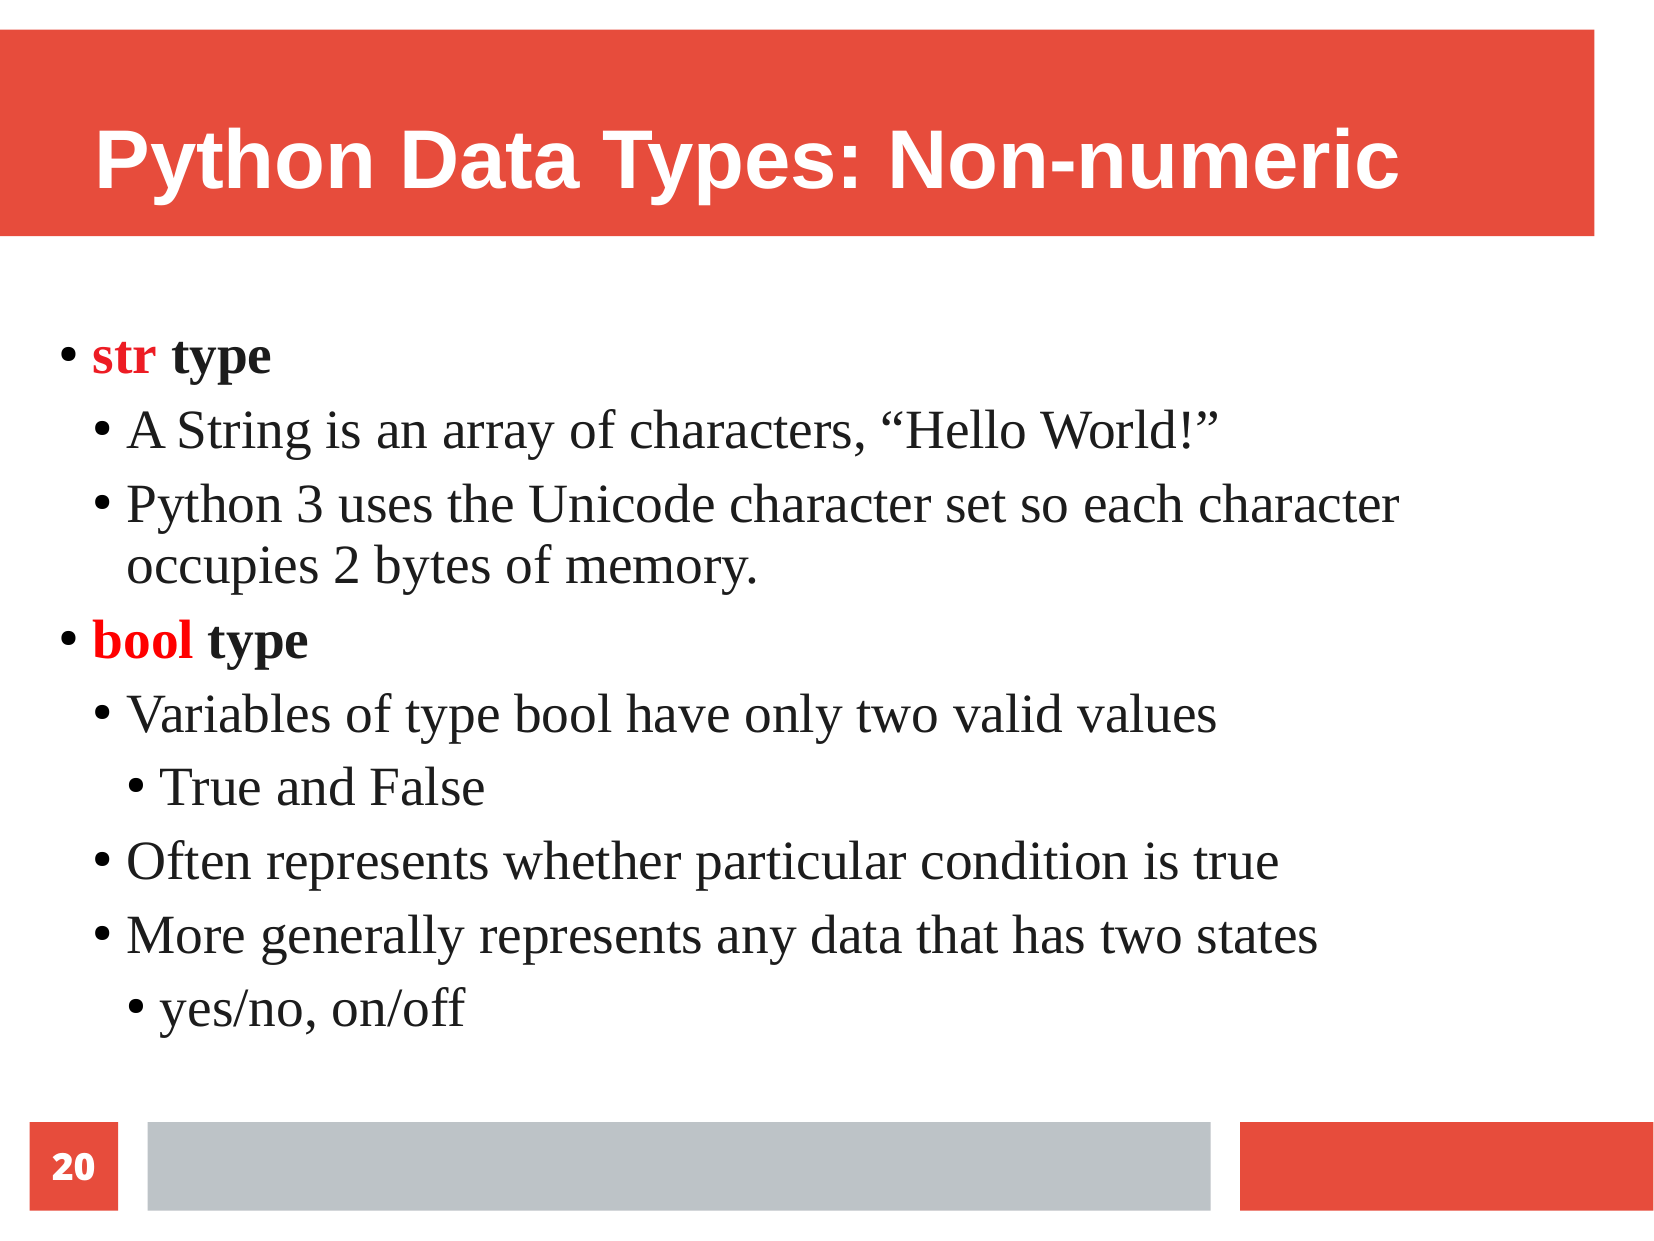

# Python Data Types: Non-numeric
str type
A String is an array of characters, “Hello World!”
Python 3 uses the Unicode character set so each character occupies 2 bytes of memory.
bool type
Variables of type bool have only two valid values
True and False
Often represents whether particular condition is true
More generally represents any data that has two states
yes/no, on/off
20